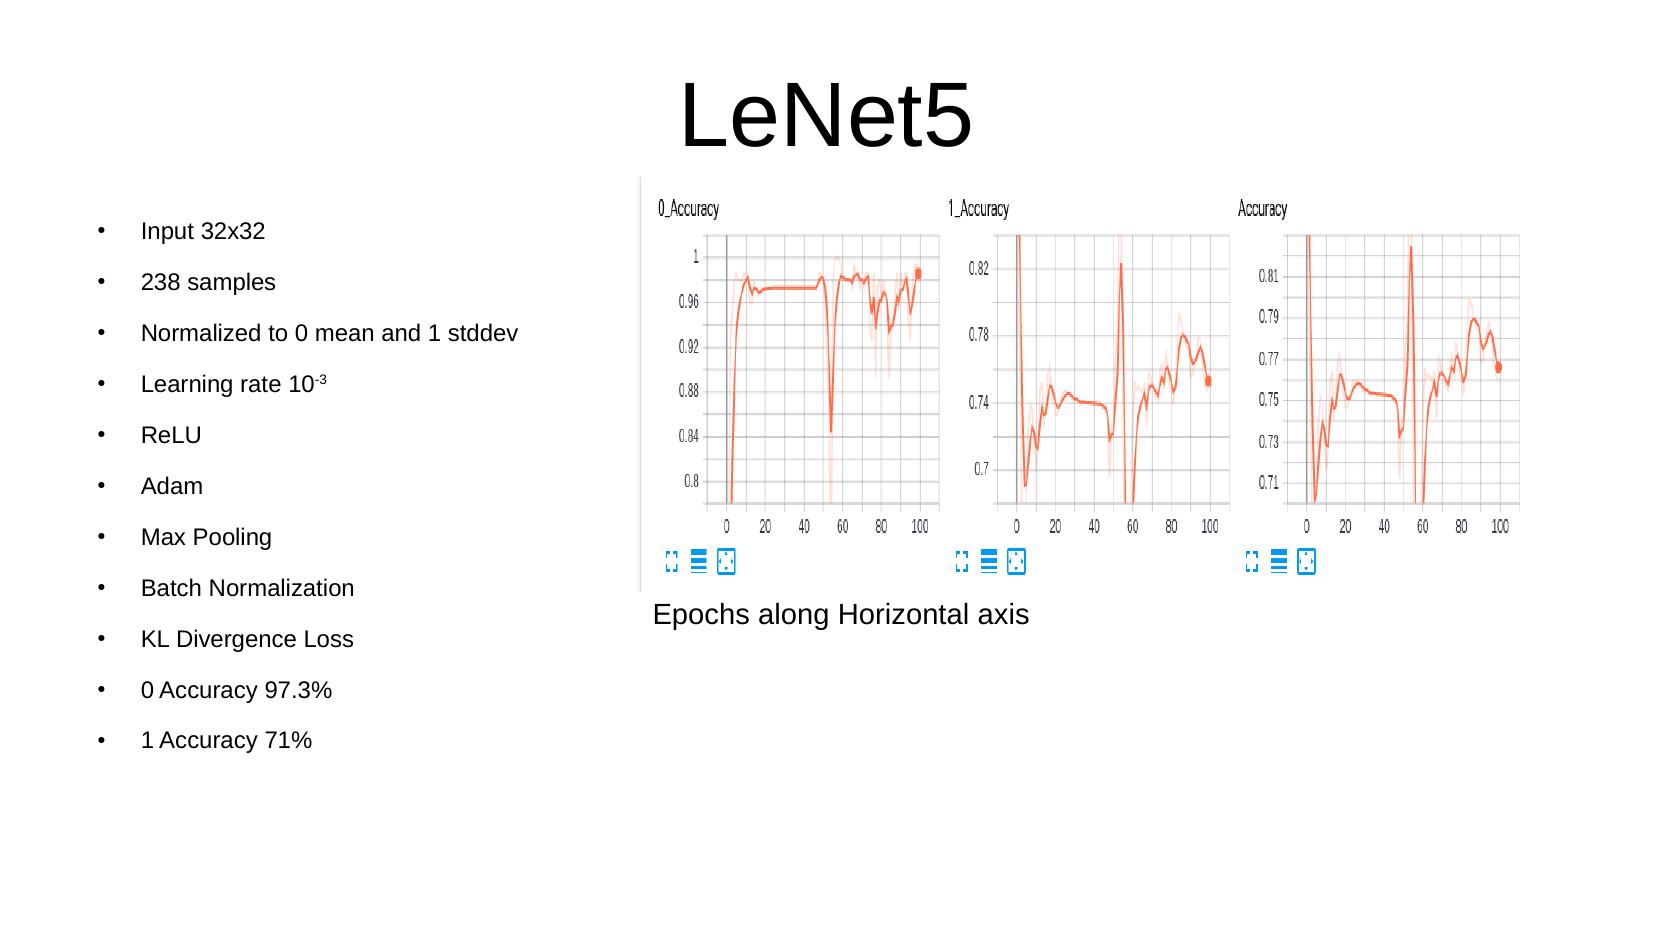

LeNet5
# Input 32x32
238 samples
Normalized to 0 mean and 1 stddev
Learning rate 10-3
ReLU
Adam
Max Pooling
Batch Normalization
KL Divergence Loss
0 Accuracy 97.3%
1 Accuracy 71%
Epochs along Horizontal axis